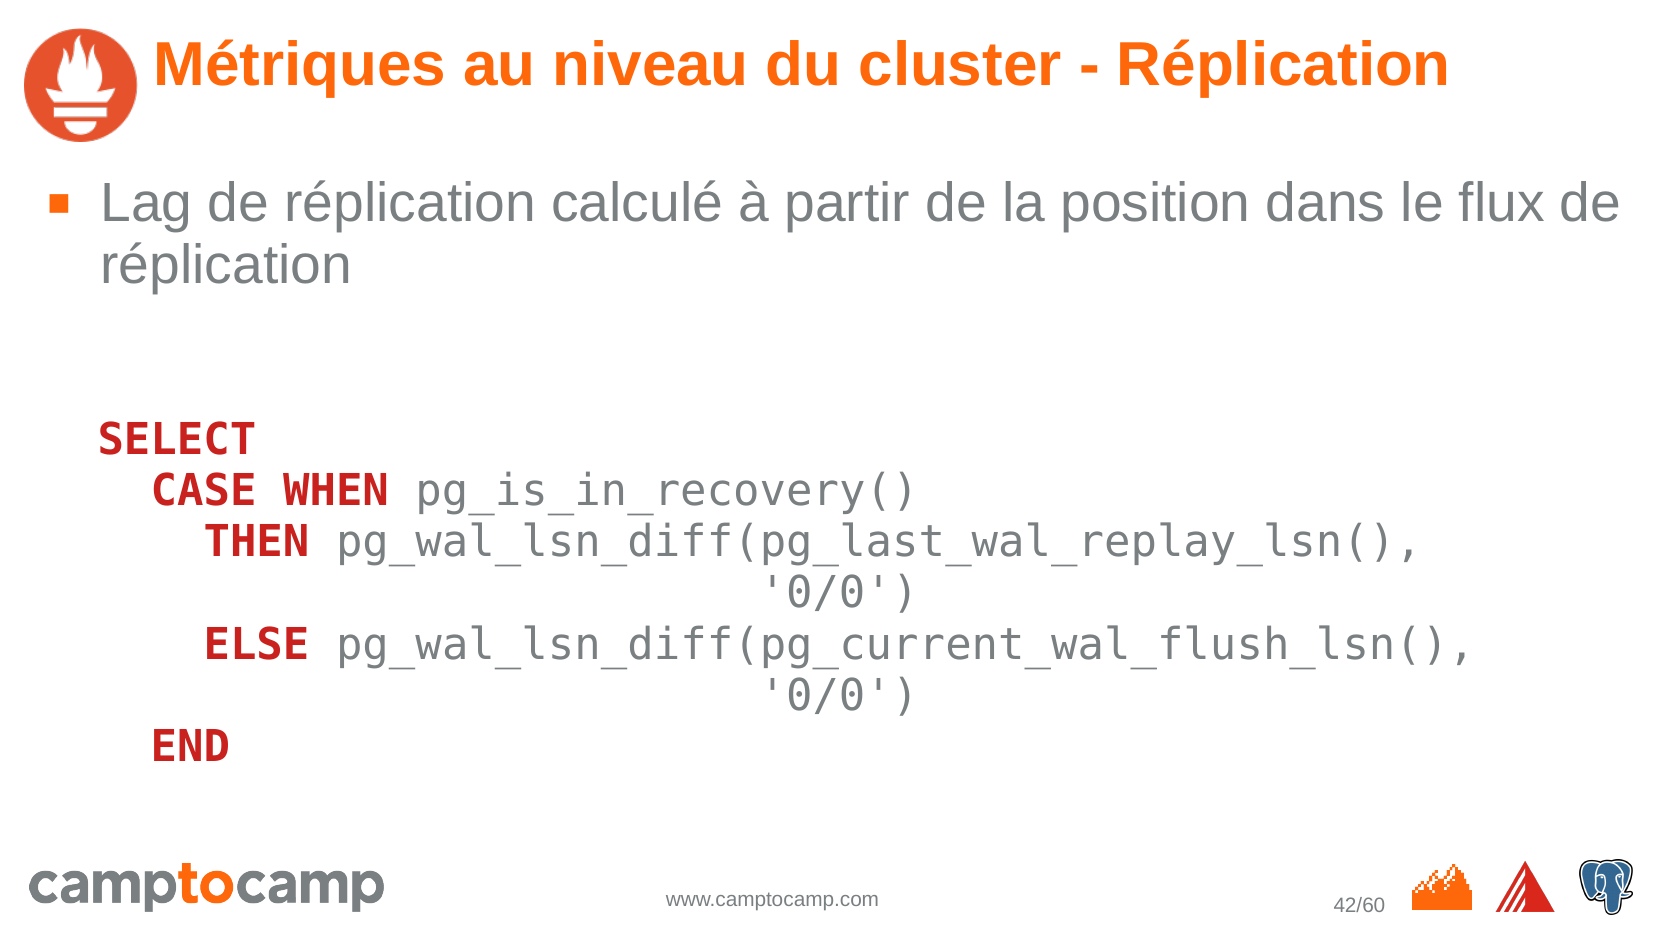

# Métriques au niveau du cluster - Réplication
Lag de réplication calculé à partir de la position dans le flux de réplication
SELECT
 CASE WHEN pg_is_in_recovery()
 THEN pg_wal_lsn_diff(pg_last_wal_replay_lsn(),
 '0/0')
 ELSE pg_wal_lsn_diff(pg_current_wal_flush_lsn(),
 '0/0')
 END